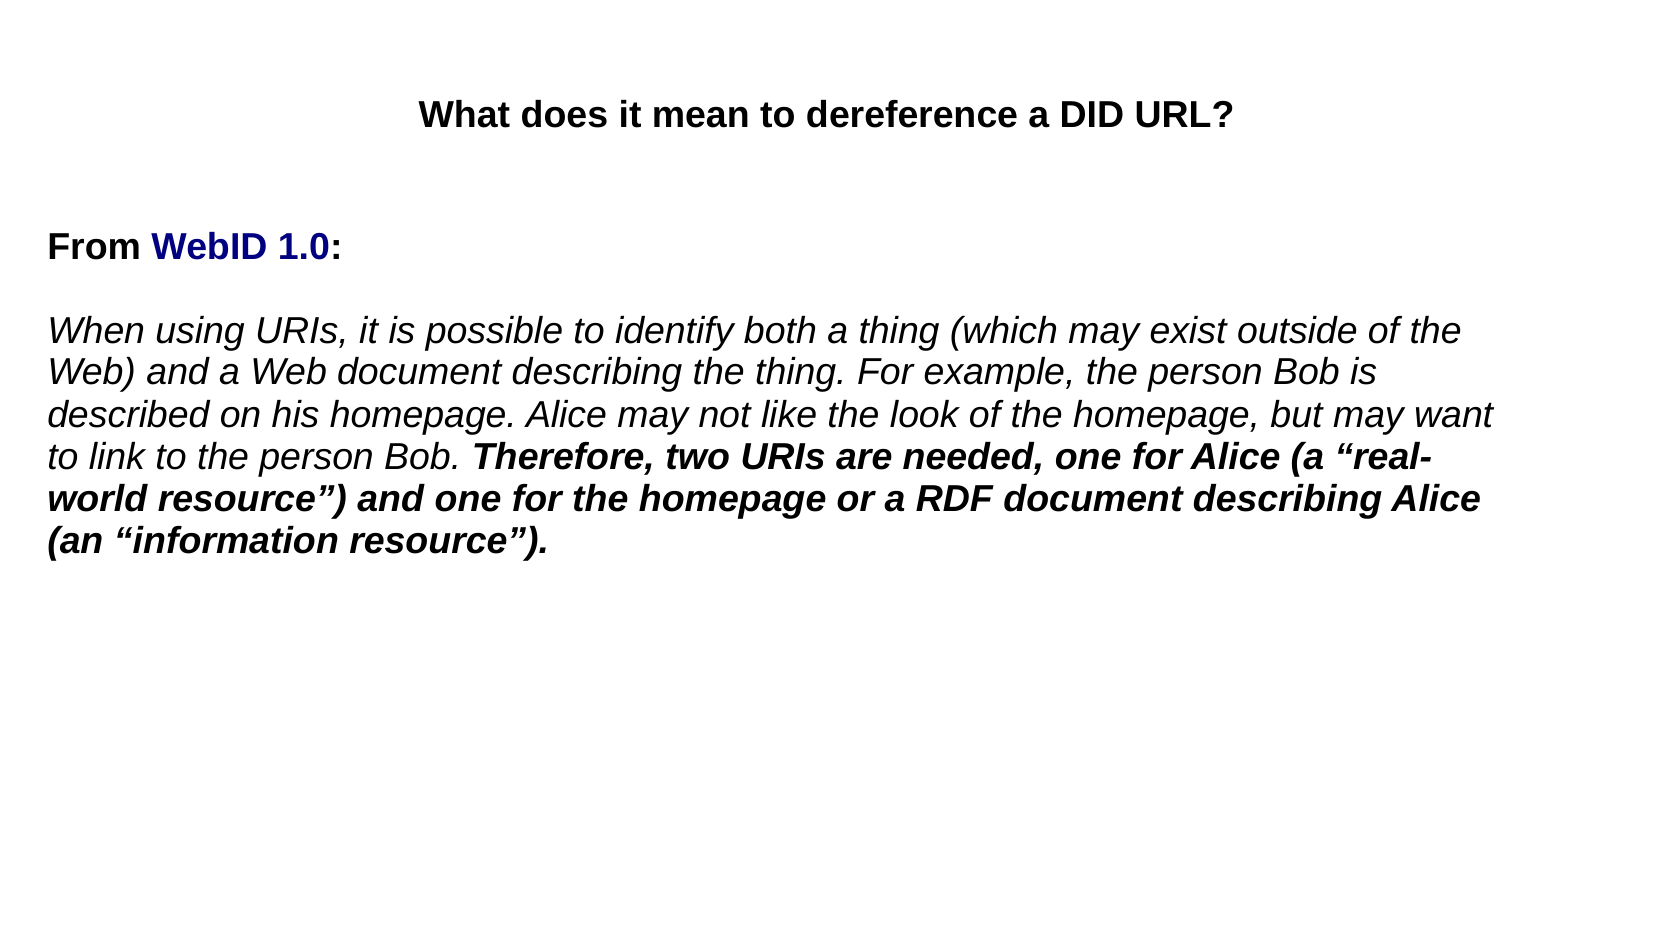

# What does it mean to dereference a DID URL?
From WebID 1.0:
When using URIs, it is possible to identify both a thing (which may exist outside of the Web) and a Web document describing the thing. For example, the person Bob is described on his homepage. Alice may not like the look of the homepage, but may want to link to the person Bob. Therefore, two URIs are needed, one for Alice (a “real-world resource”) and one for the homepage or a RDF document describing Alice (an “information resource”).